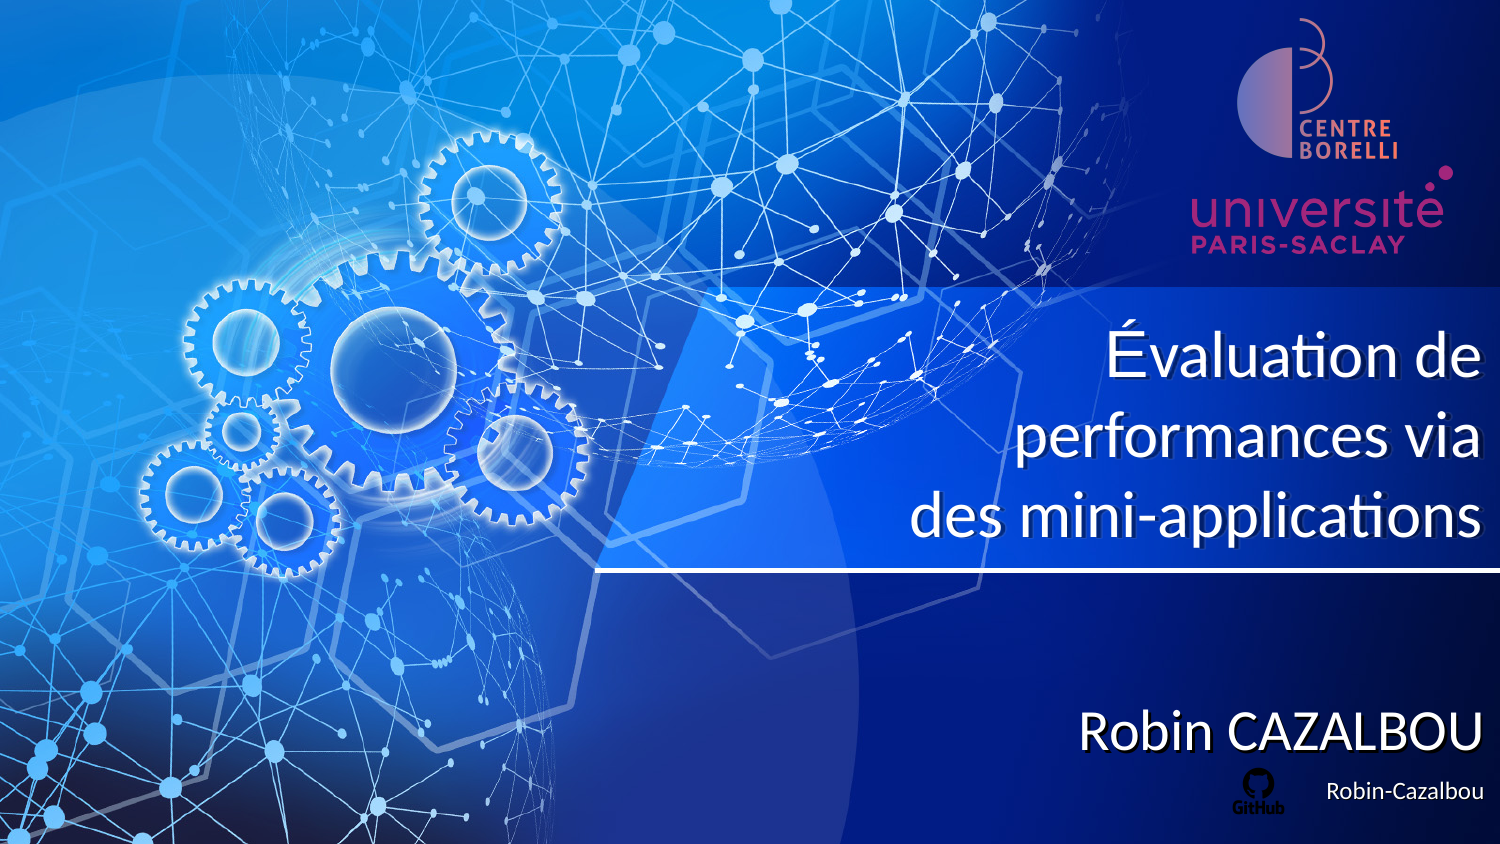

# Évaluation de performances via des mini-applications
Robin CAZALBOU
 Robin-Cazalbou